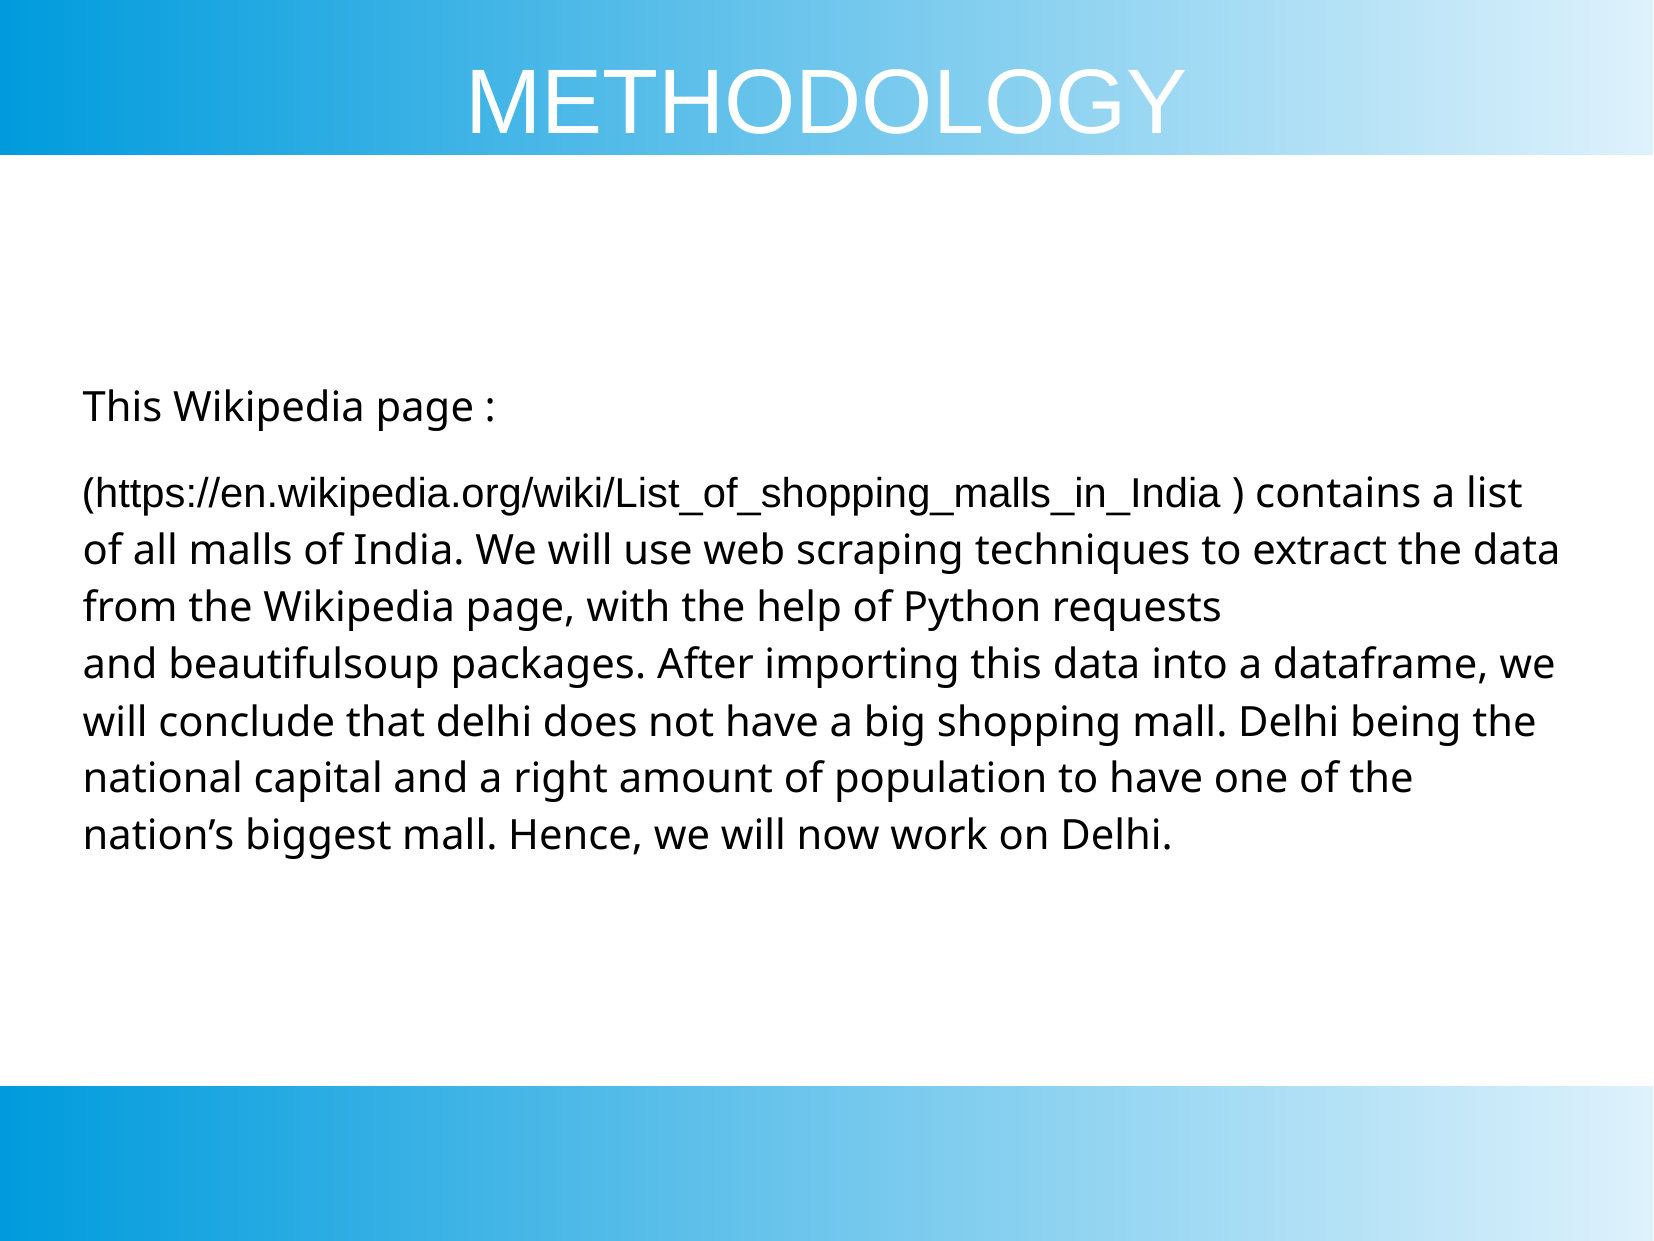

# METHODOLOGY
This Wikipedia page :
(https://en.wikipedia.org/wiki/List_of_shopping_malls_in_India ) contains a list of all malls of India. We will use web scraping techniques to extract the data from the Wikipedia page, with the help of Python requests and beautifulsoup packages. After importing this data into a dataframe, we will conclude that delhi does not have a big shopping mall. Delhi being the national capital and a right amount of population to have one of the nation’s biggest mall. Hence, we will now work on Delhi.